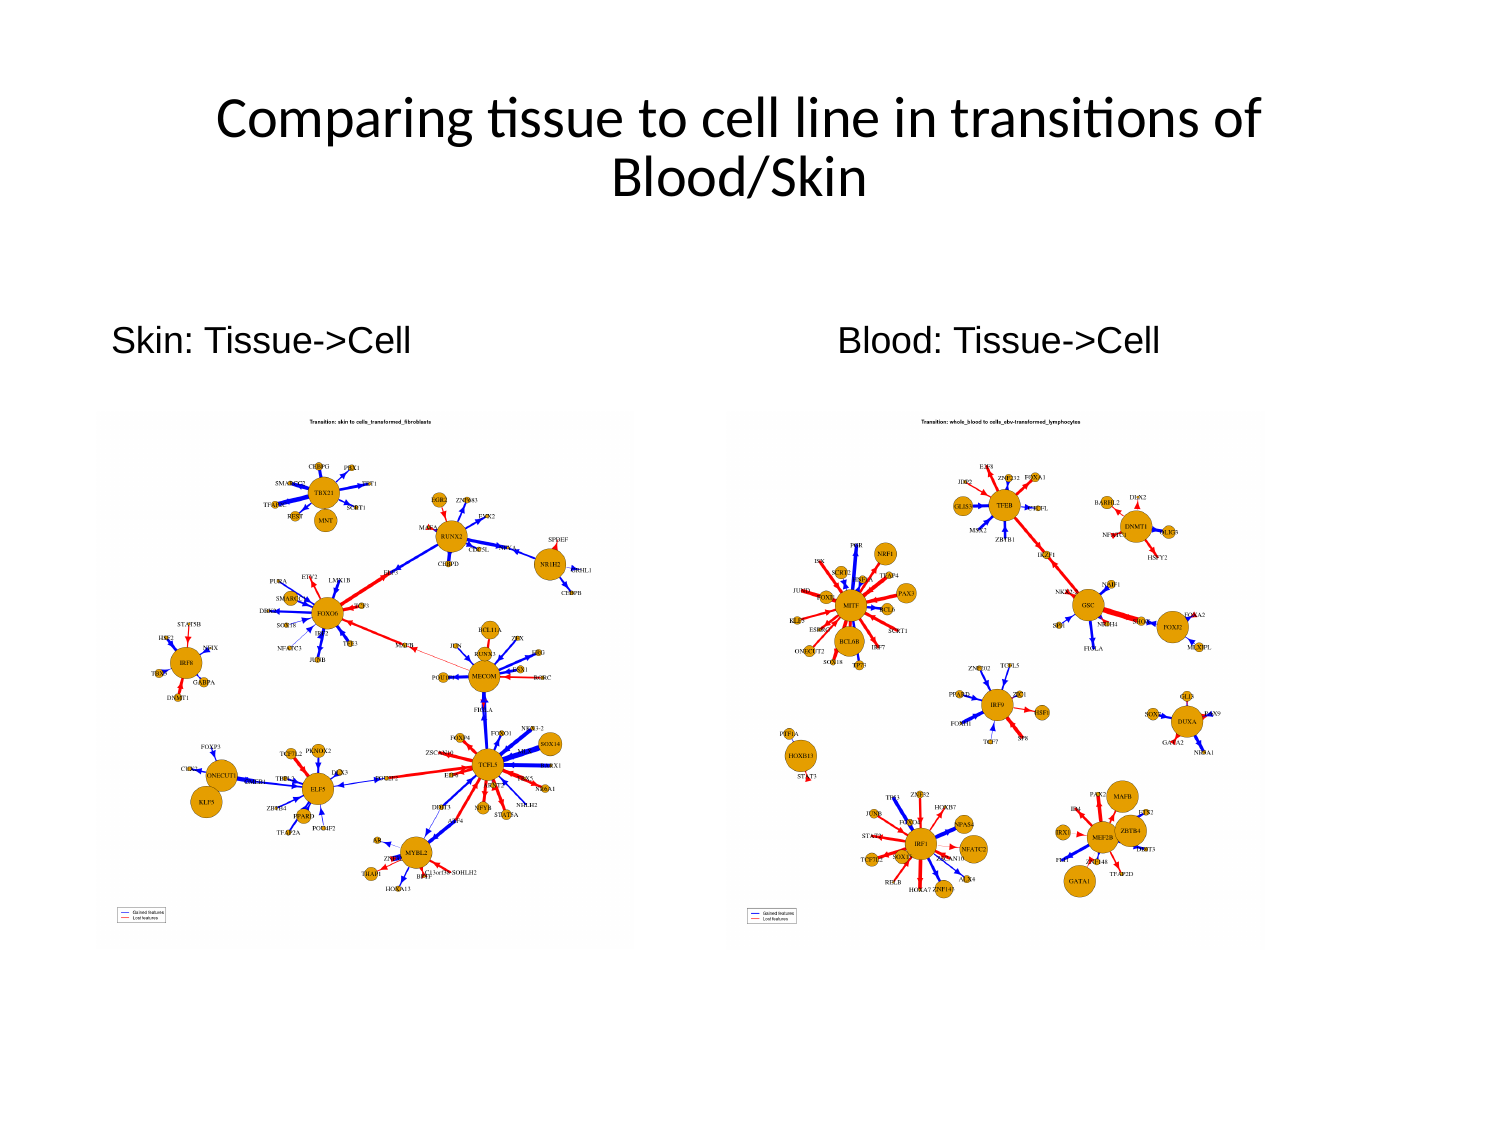

# Comparing tissue to cell line in transitions of Blood/Skin
Skin: Tissue->Cell
Blood: Tissue->Cell